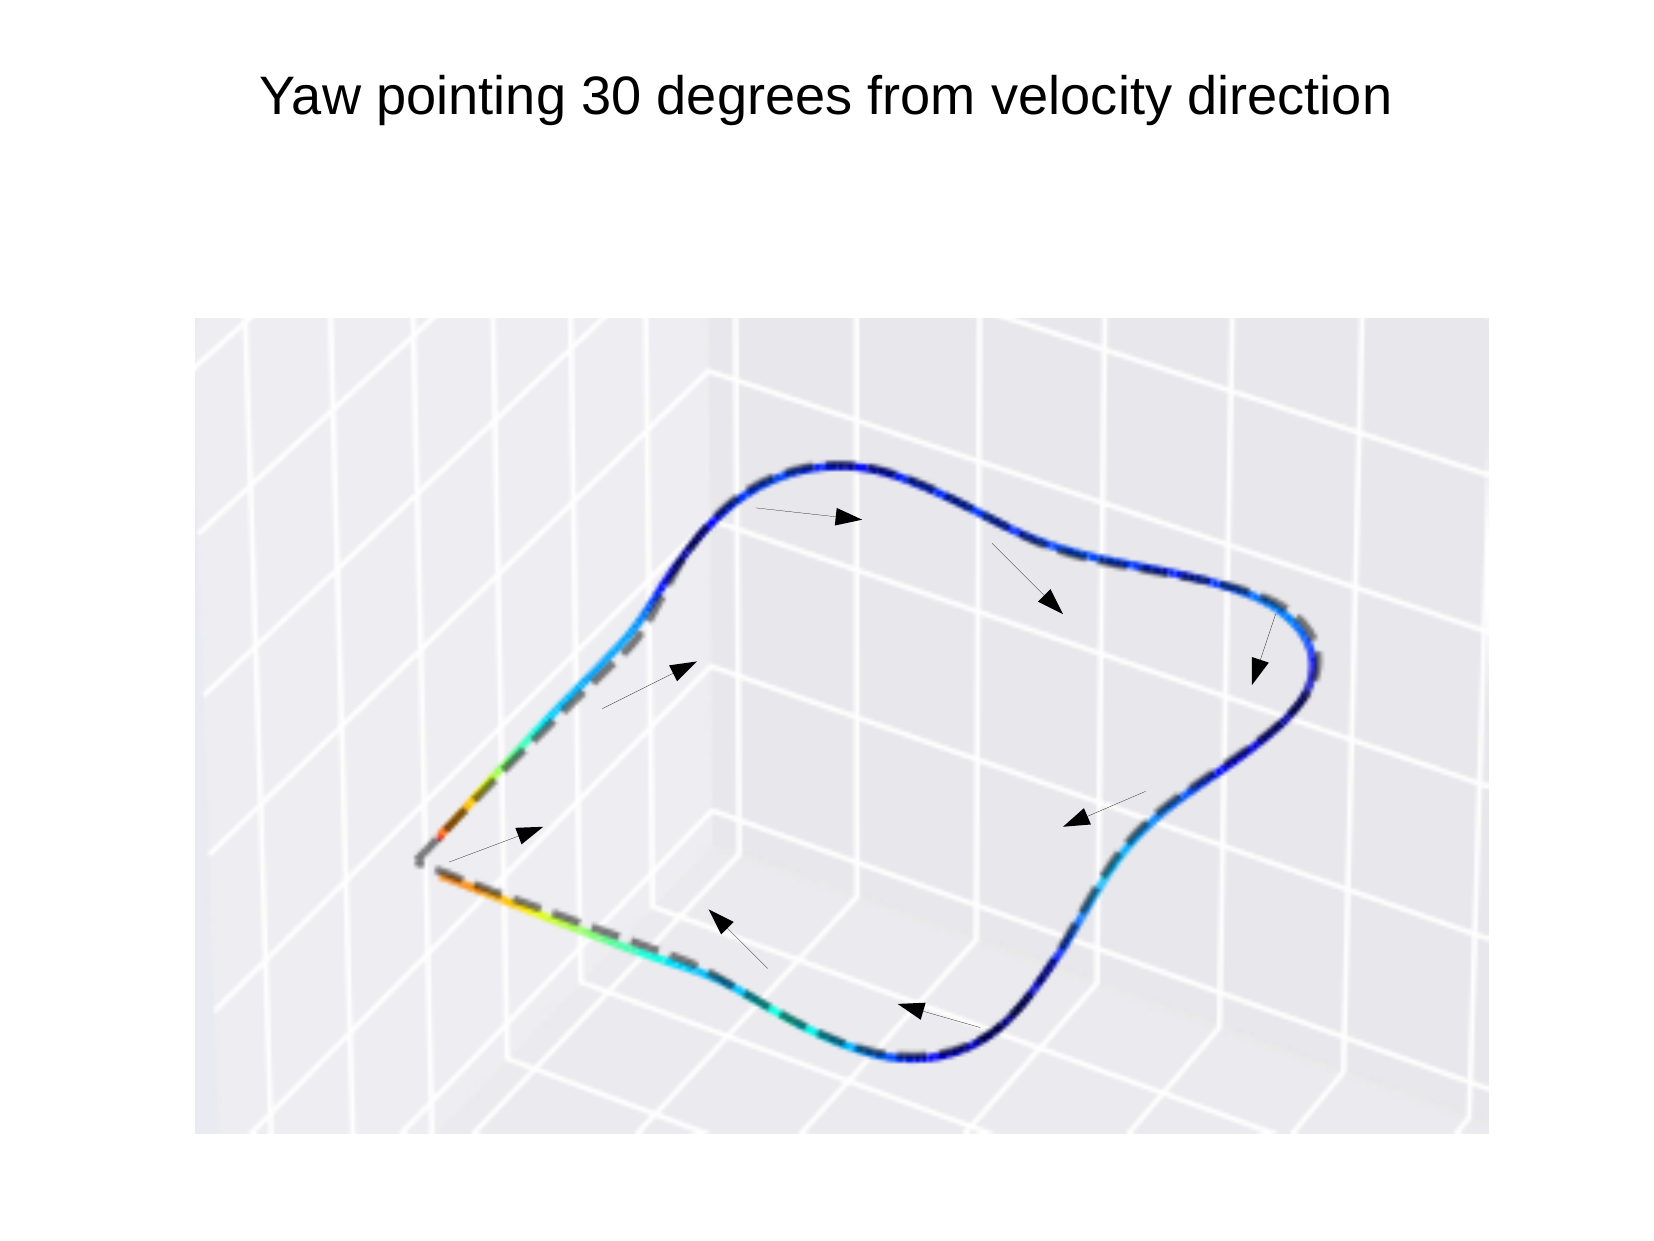

# Yaw pointing 30 degrees from velocity direction